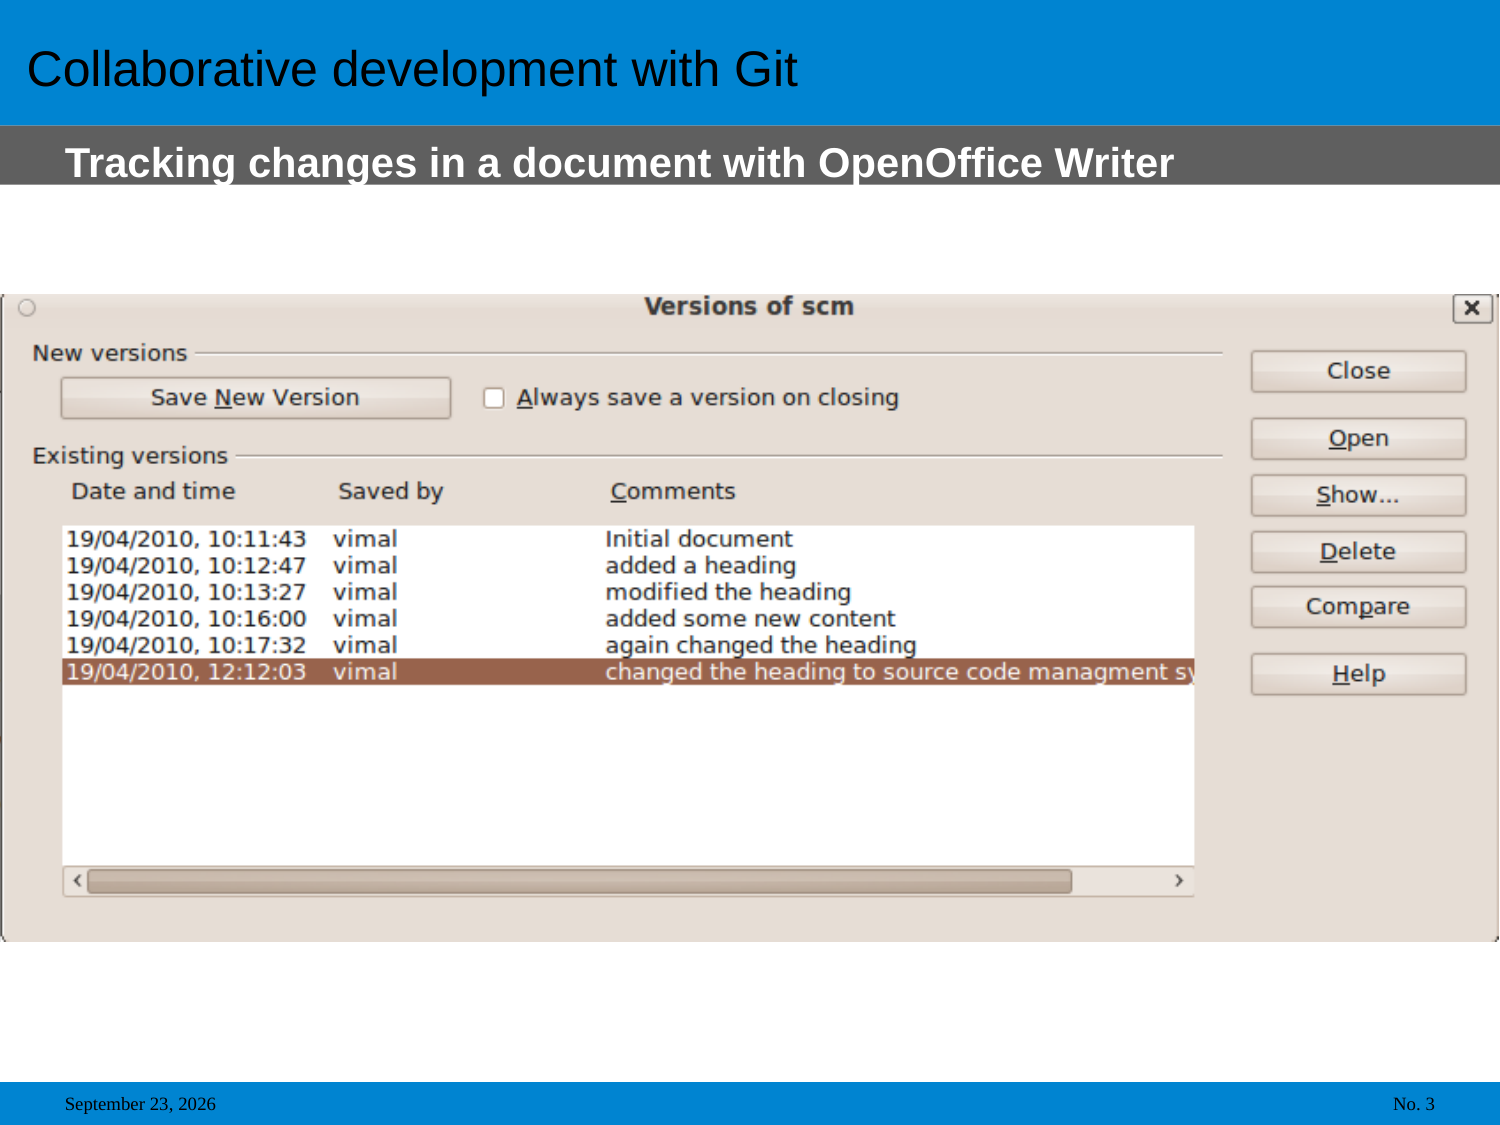

# Tracking changes in a document with OpenOffice Writer
3